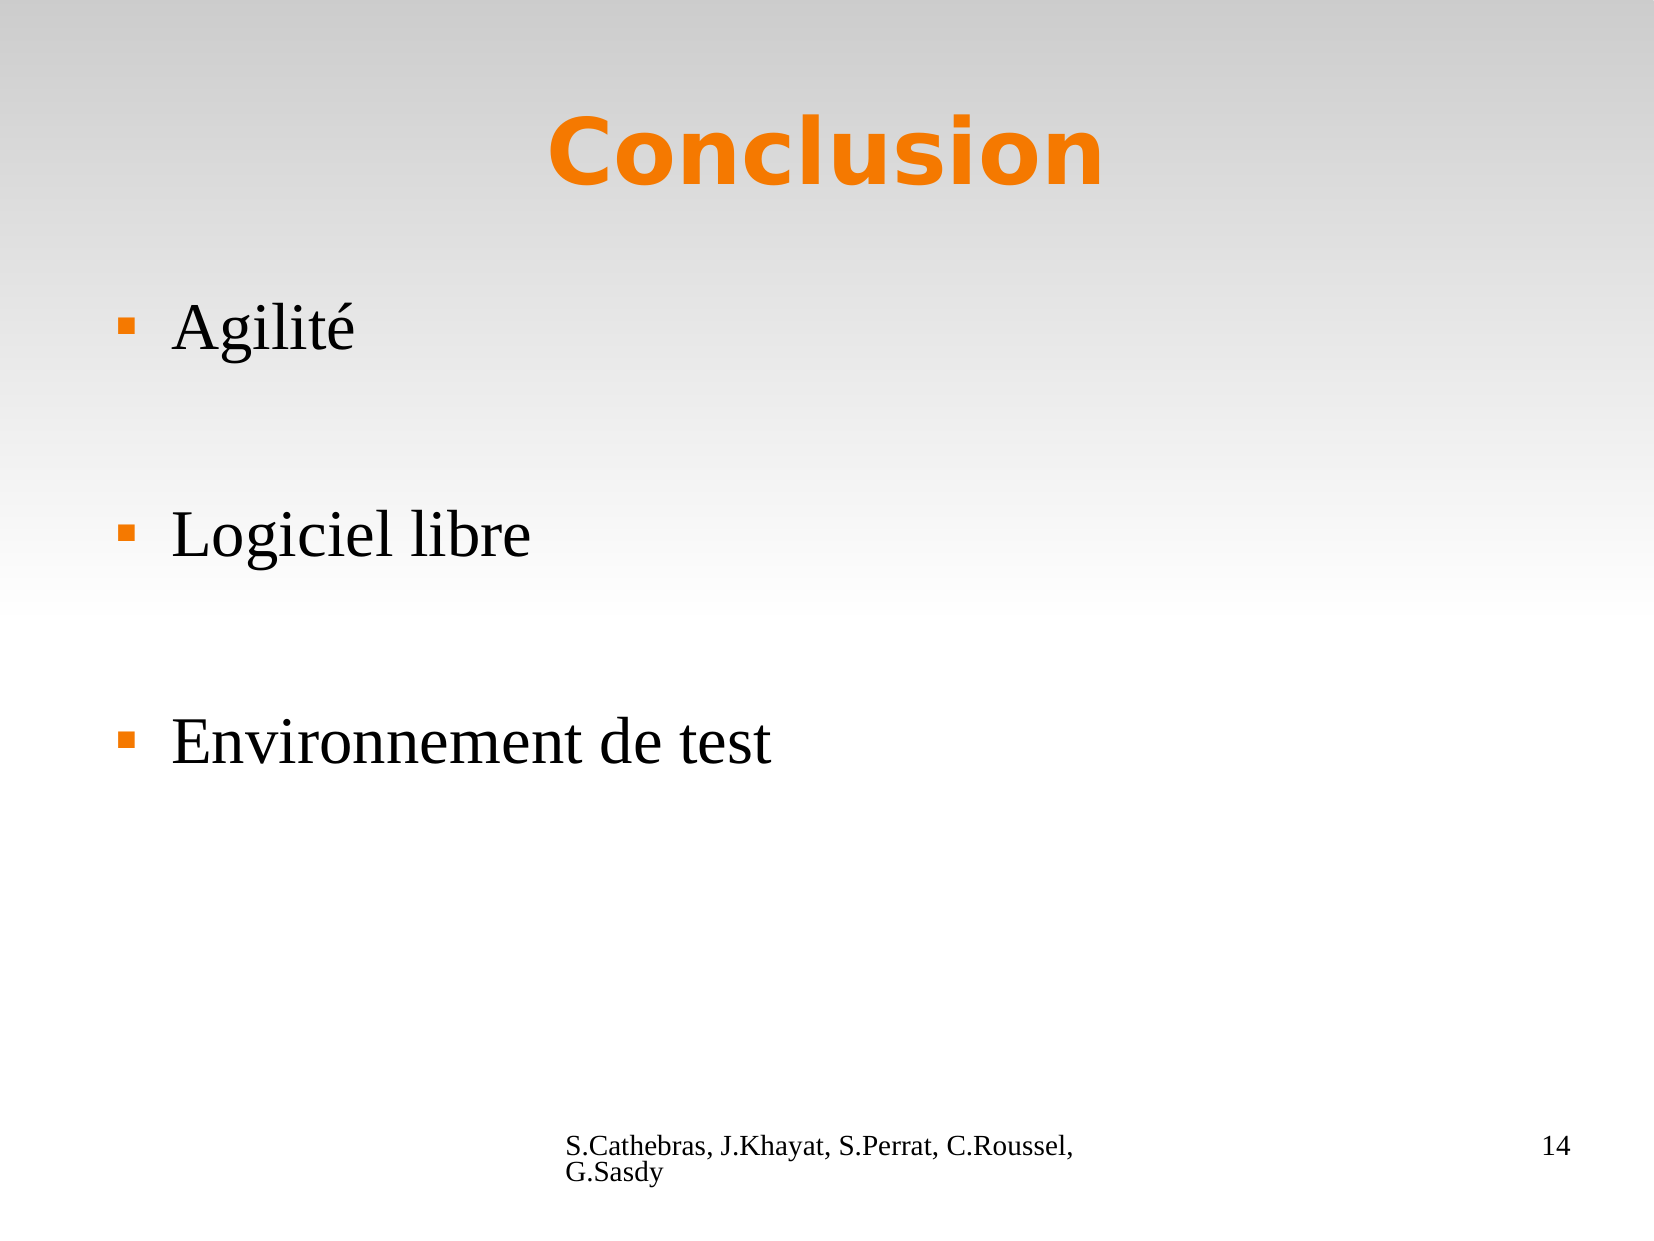

# Conclusion
Agilité
Logiciel libre
Environnement de test
S.Cathebras, J.Khayat, S.Perrat, C.Roussel, G.Sasdy
14